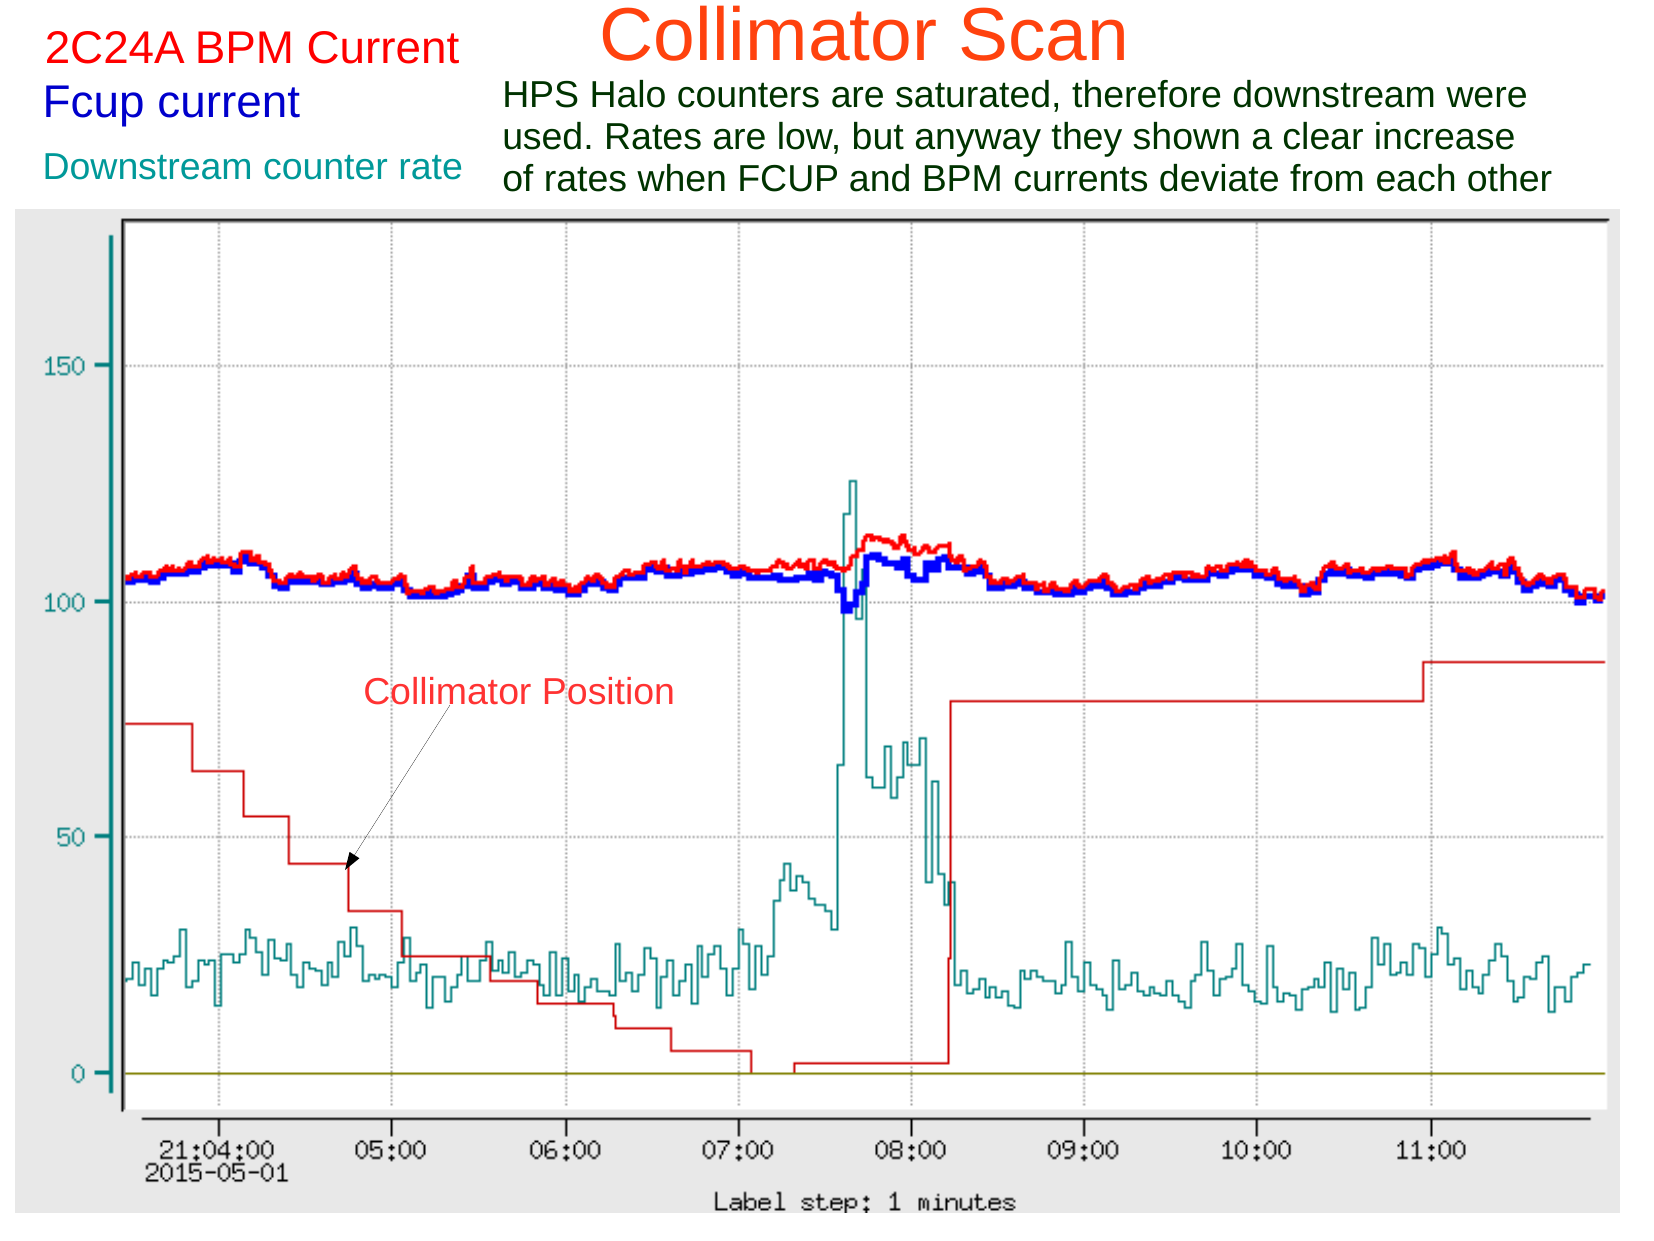

Collimator Scan
2C24A BPM Current
HPS Halo counters are saturated, therefore downstream were used. Rates are low, but anyway they shown a clear increase
of rates when FCUP and BPM currents deviate from each other
Fcup current
Downstream counter rate
Collimator Position